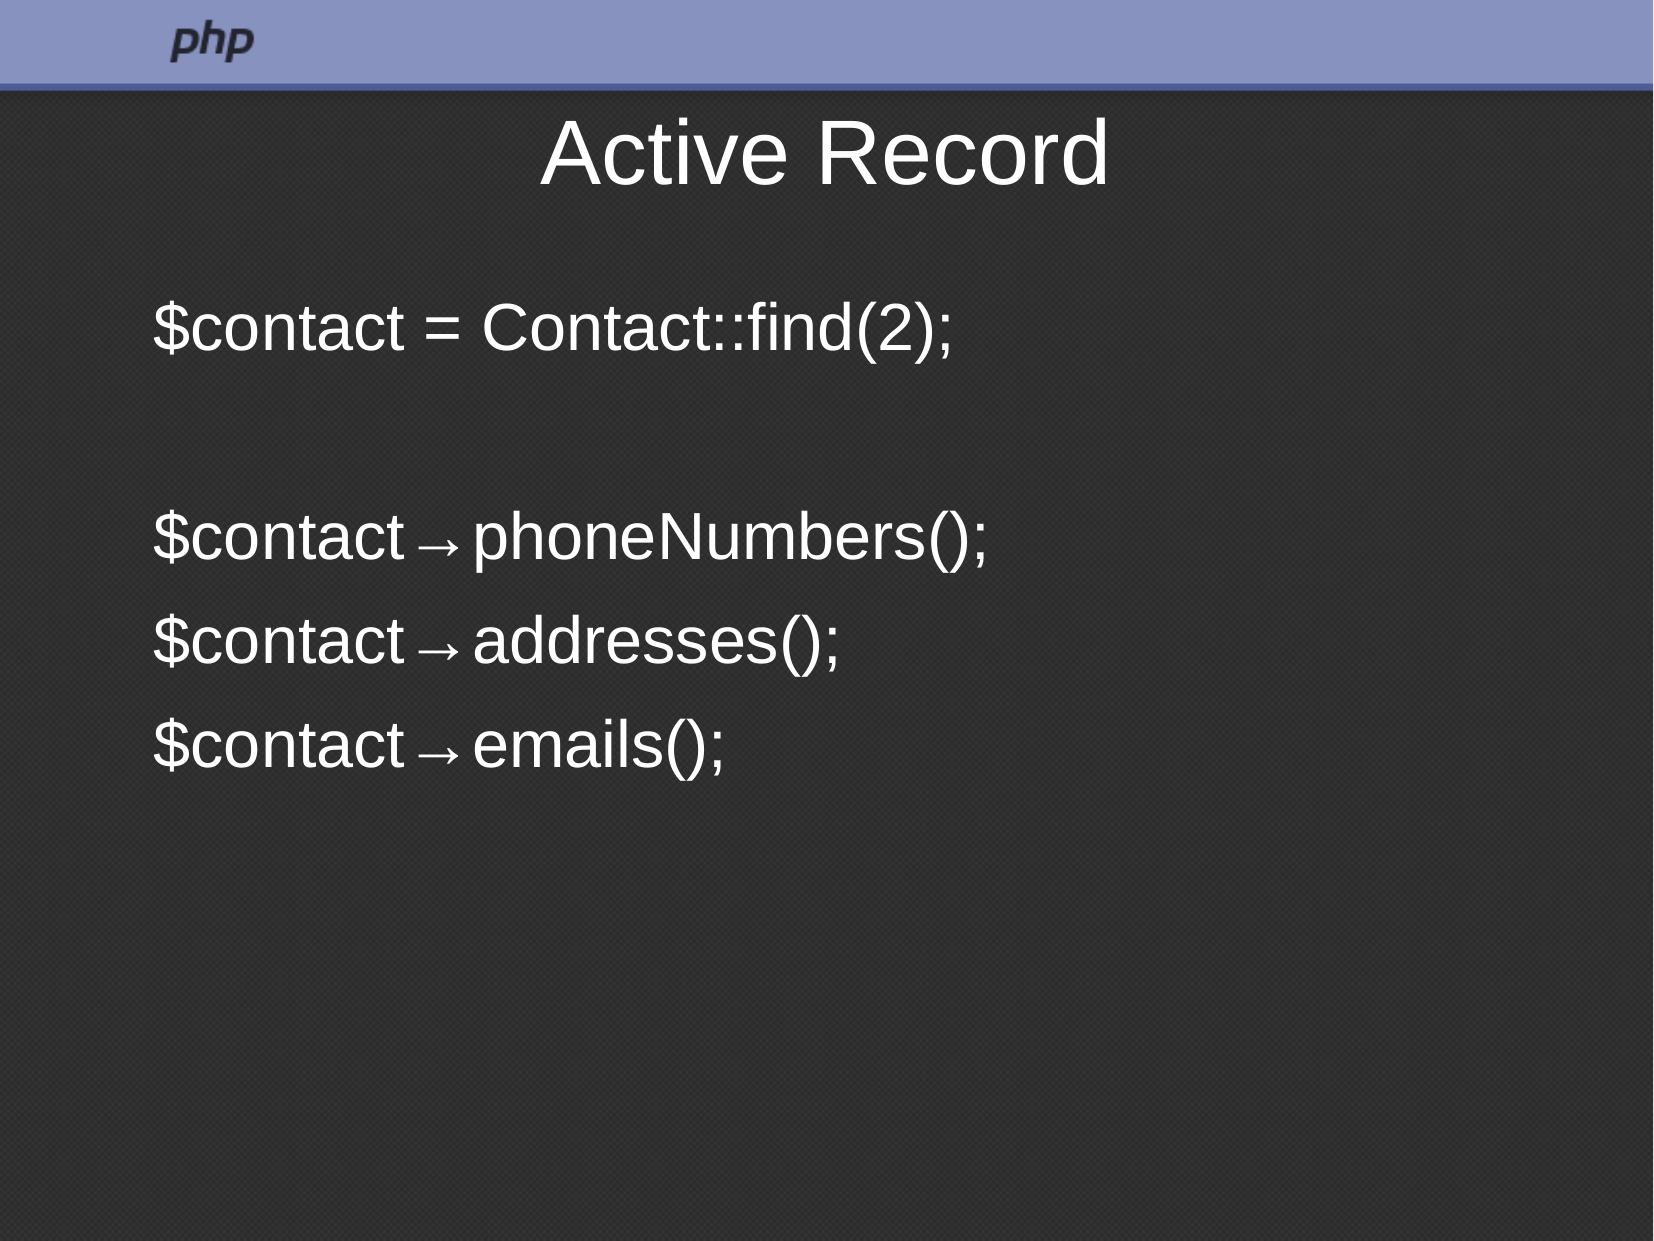

# Active Record
$contact = Contact::find(2);
$contact→phoneNumbers();
$contact→addresses();
$contact→emails();